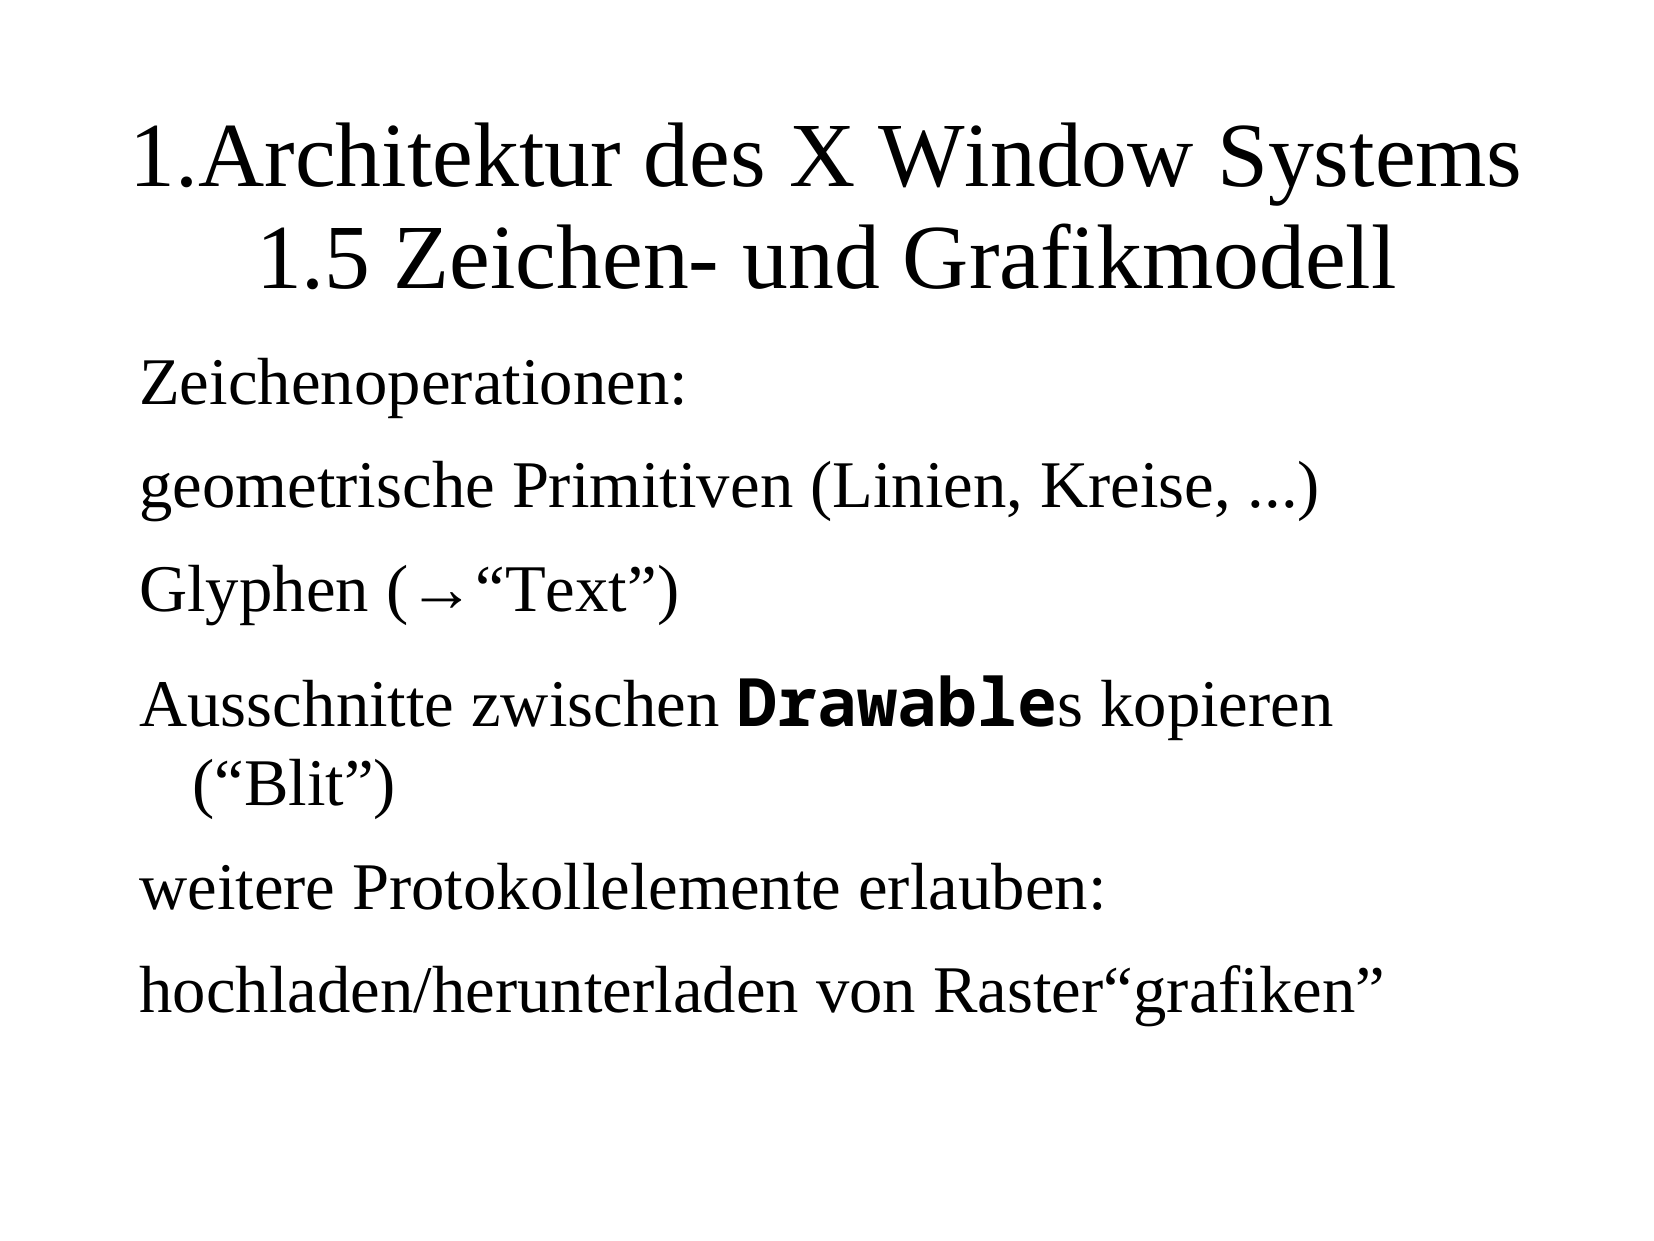

# 1.Architektur des X Window Systems 1.5 Zeichen- und Grafikmodell
Zeichenoperationen:
geometrische Primitiven (Linien, Kreise, ...)
Glyphen (→“Text”)
Ausschnitte zwischen Drawables kopieren (“Blit”)
weitere Protokollelemente erlauben:
hochladen/herunterladen von Raster“grafiken”